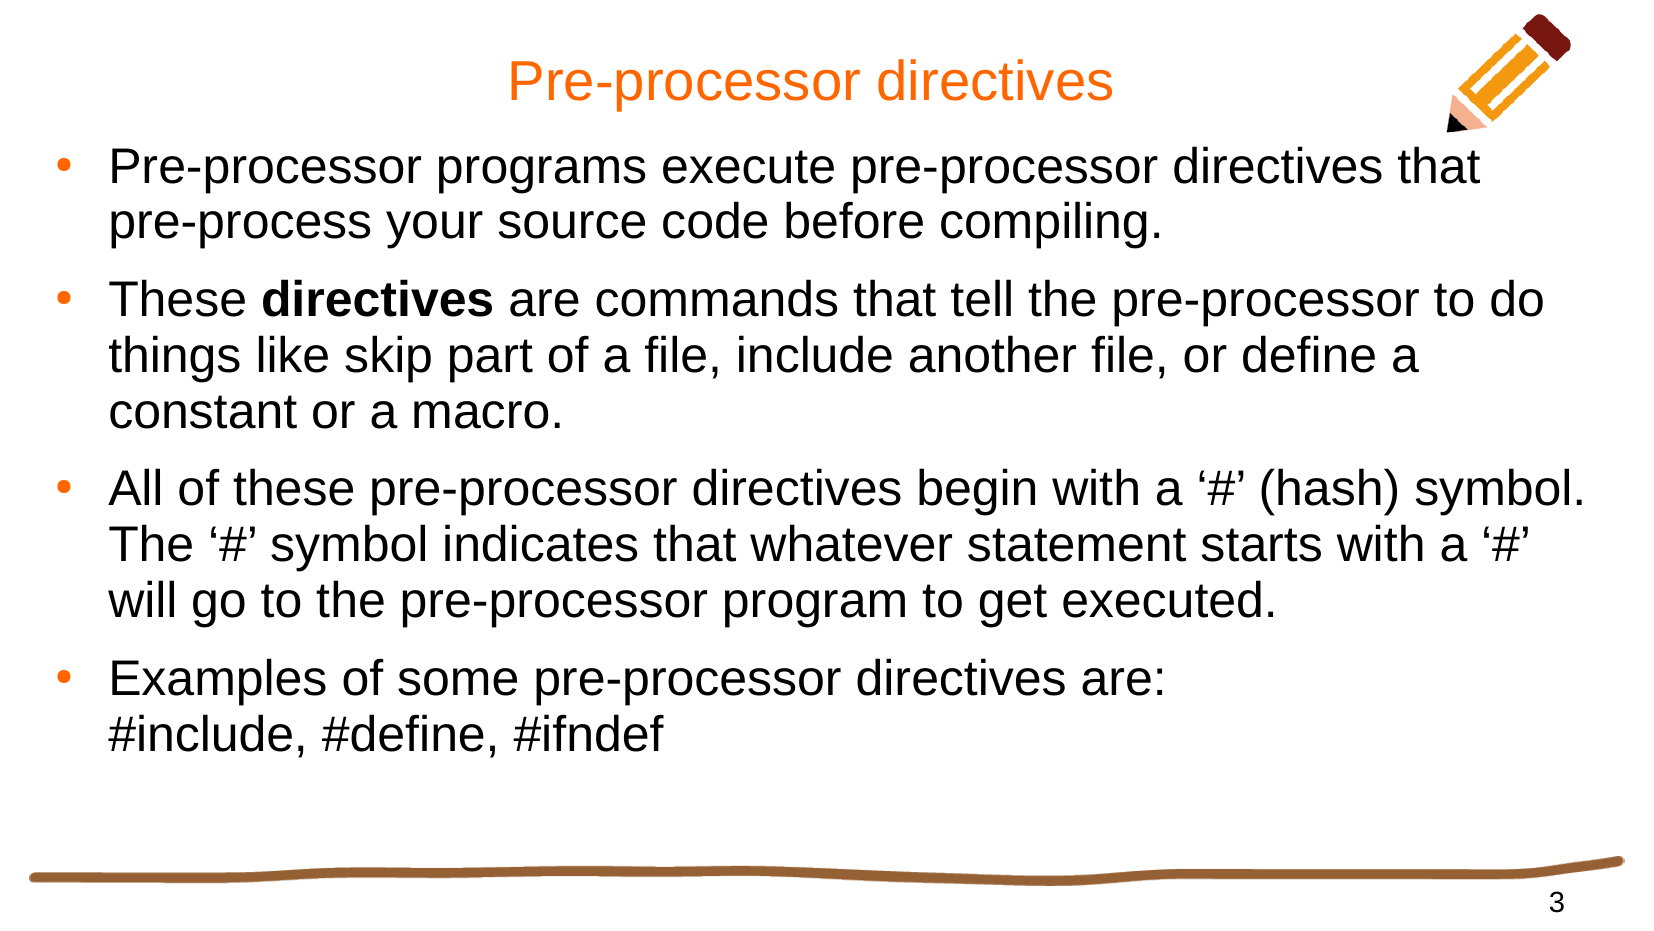

# Pre-processor directives
Pre-processor programs execute pre-processor directives that pre-process your source code before compiling.
These directives are commands that tell the pre-processor to do things like skip part of a file, include another file, or define a constant or a macro.
All of these pre-processor directives begin with a ‘#’ (hash) symbol. The ‘#’ symbol indicates that whatever statement starts with a ‘#’ will go to the pre-processor program to get executed.
Examples of some pre-processor directives are:
#include, #define, #ifndef
3